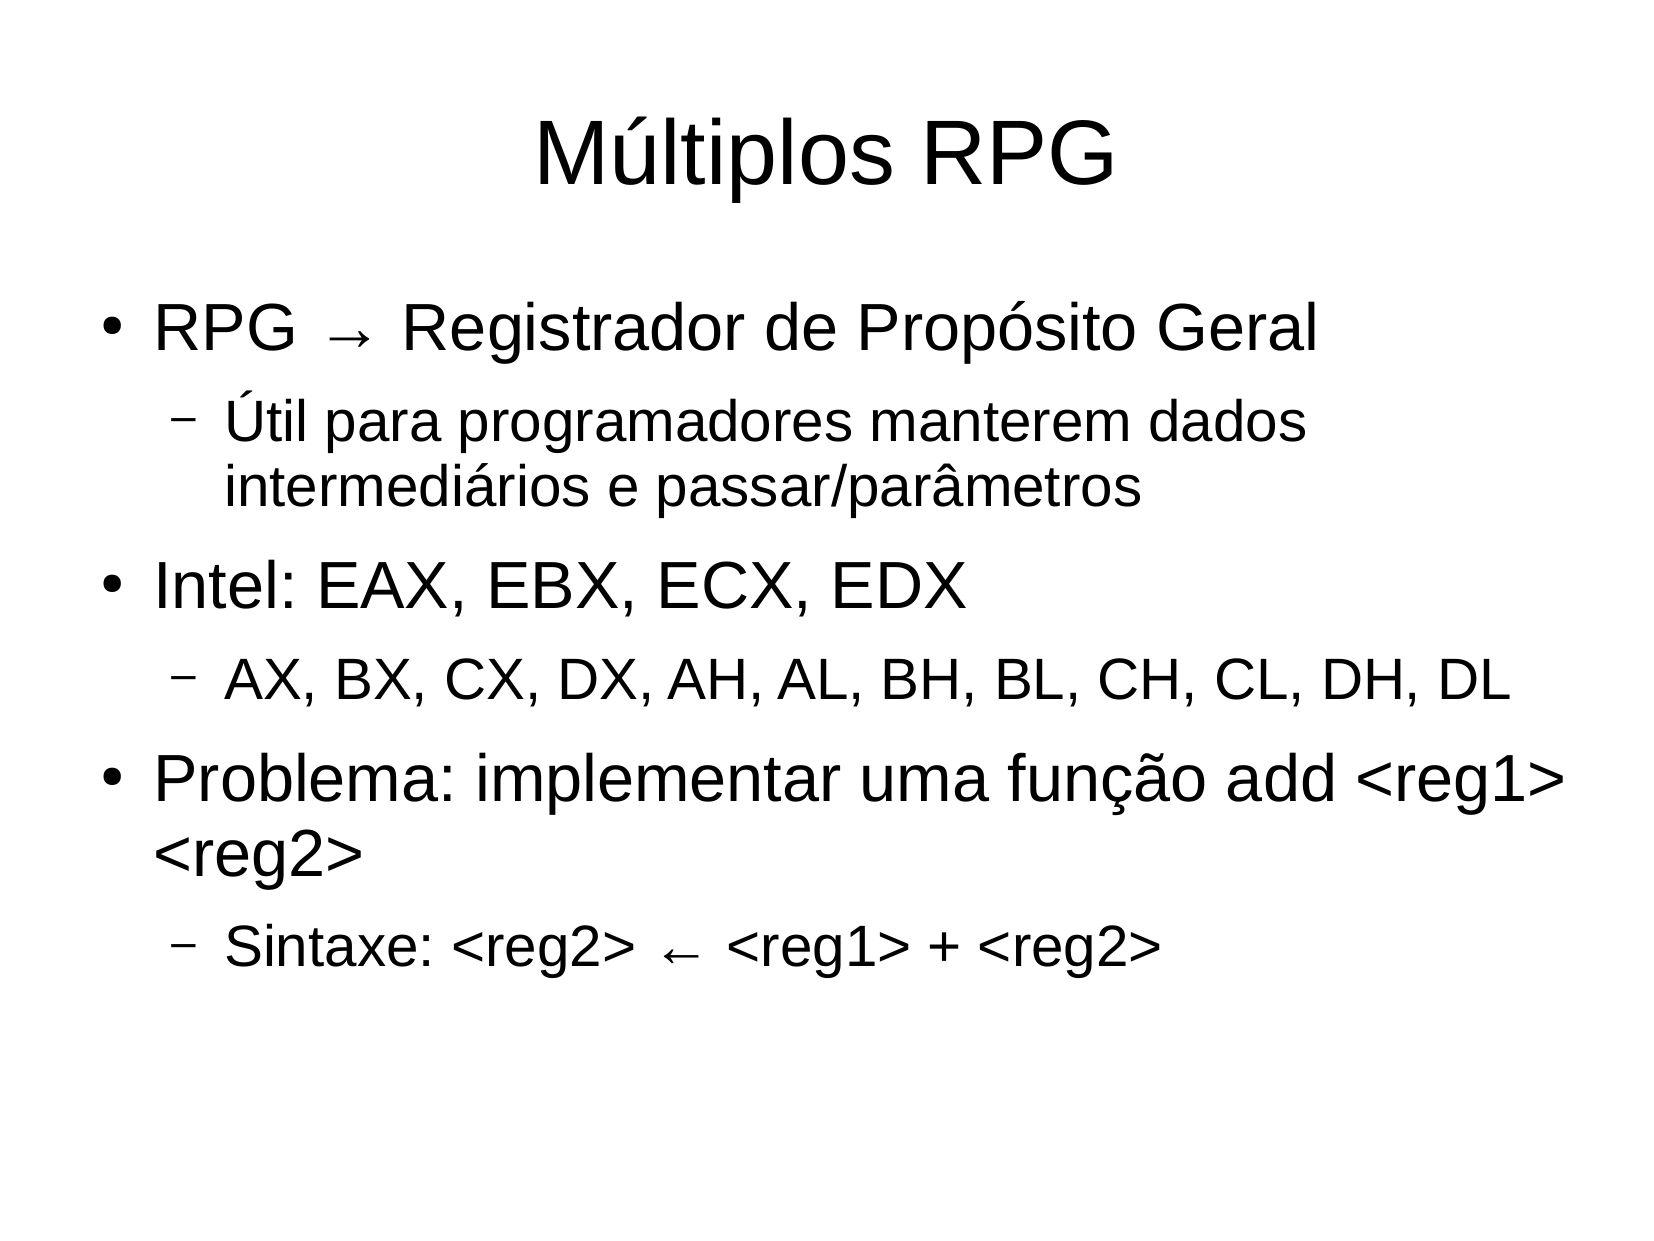

# Múltiplos RPG
RPG → Registrador de Propósito Geral
Útil para programadores manterem dados intermediários e passar/parâmetros
Intel: EAX, EBX, ECX, EDX
AX, BX, CX, DX, AH, AL, BH, BL, CH, CL, DH, DL
Problema: implementar uma função add <reg1> <reg2>
Sintaxe: <reg2> ← <reg1> + <reg2>